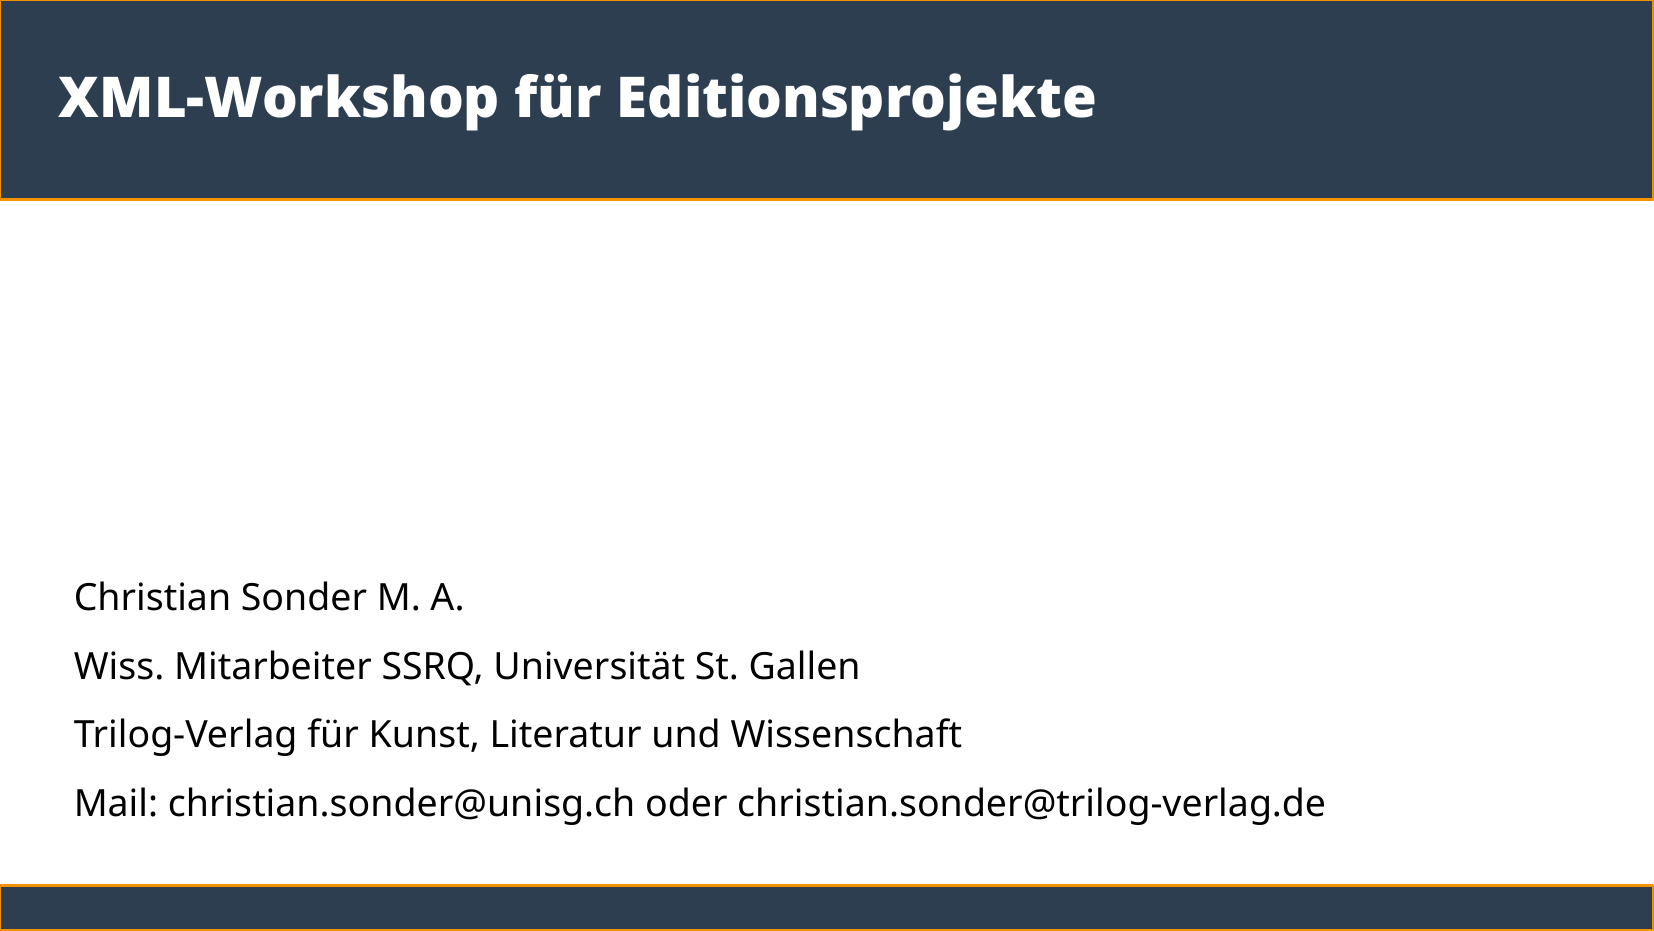

# XML-Workshop für Editionsprojekte
Christian Sonder M. A.
Wiss. Mitarbeiter SSRQ, Universität St. Gallen
Trilog-Verlag für Kunst, Literatur und Wissenschaft
Mail: christian.sonder@unisg.ch oder christian.sonder@trilog-verlag.de